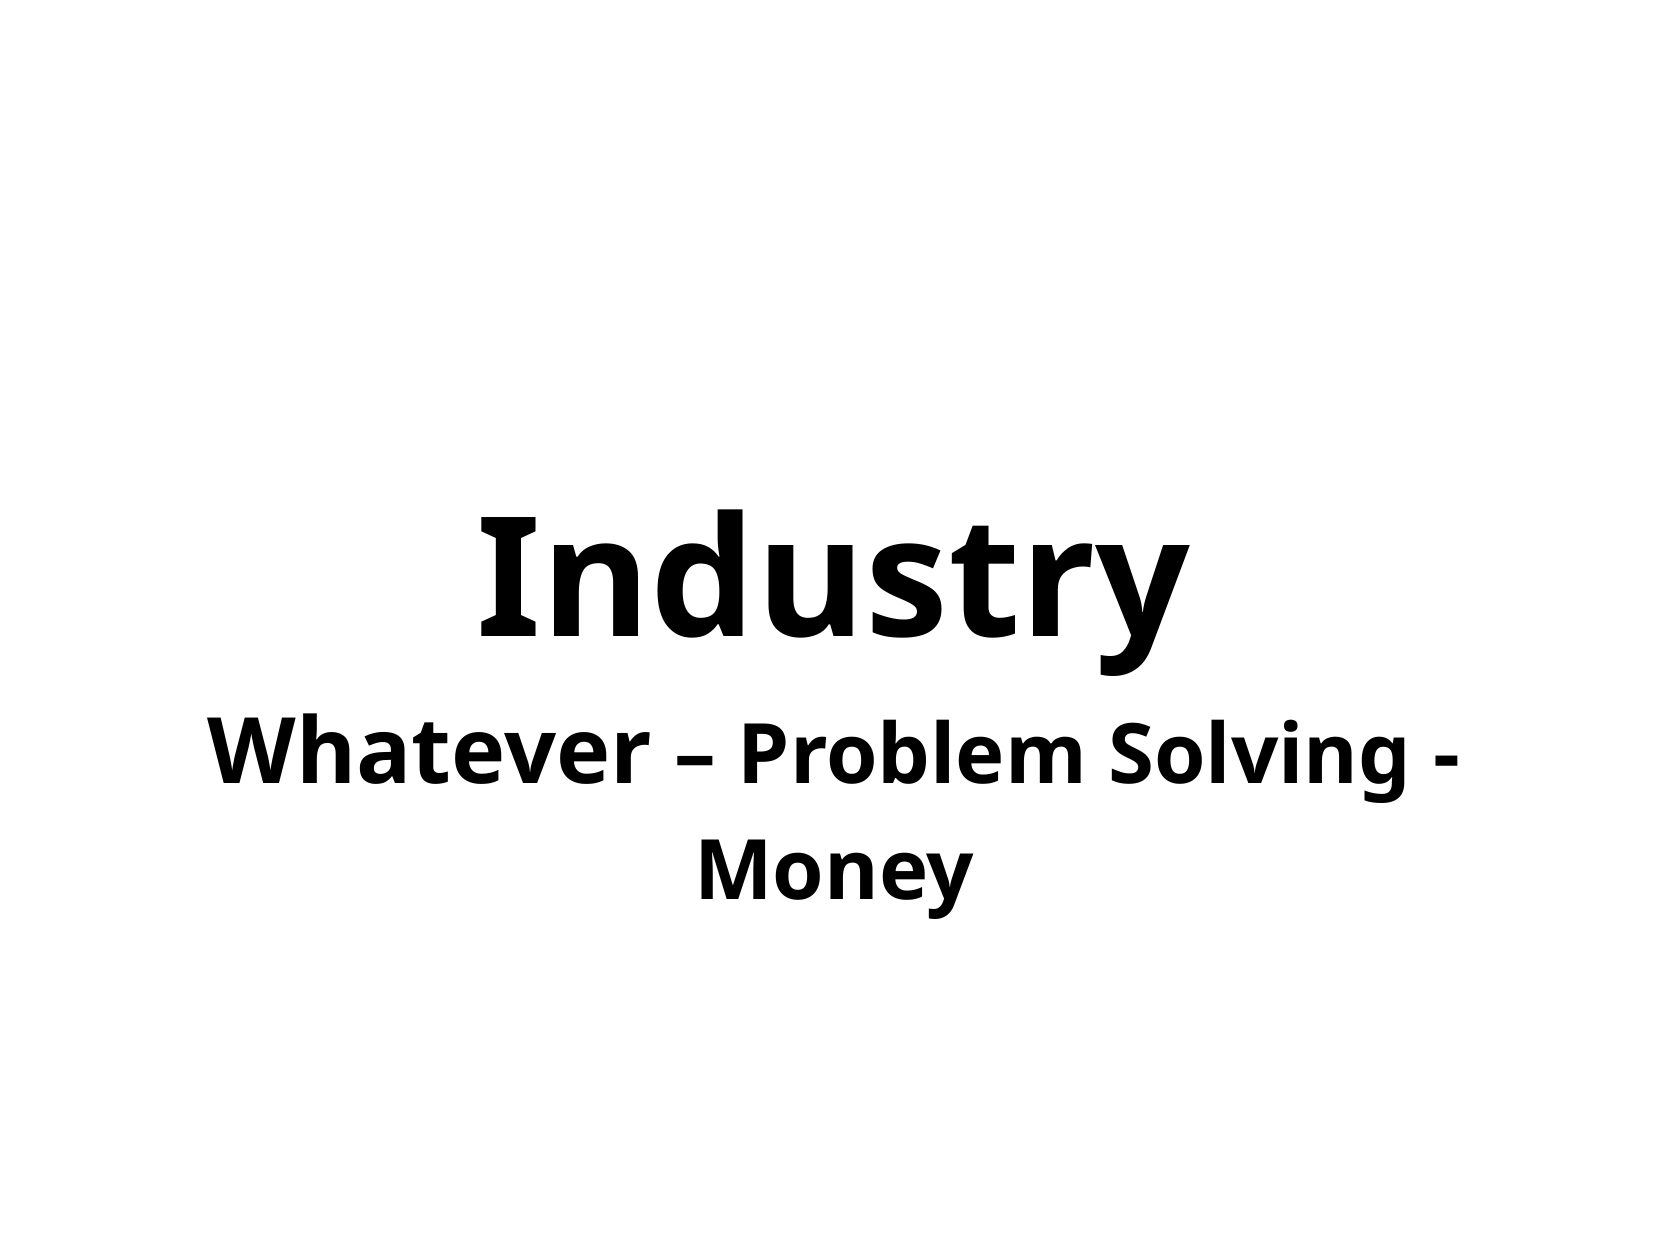

# Industry Whatever – Problem Solving - Money